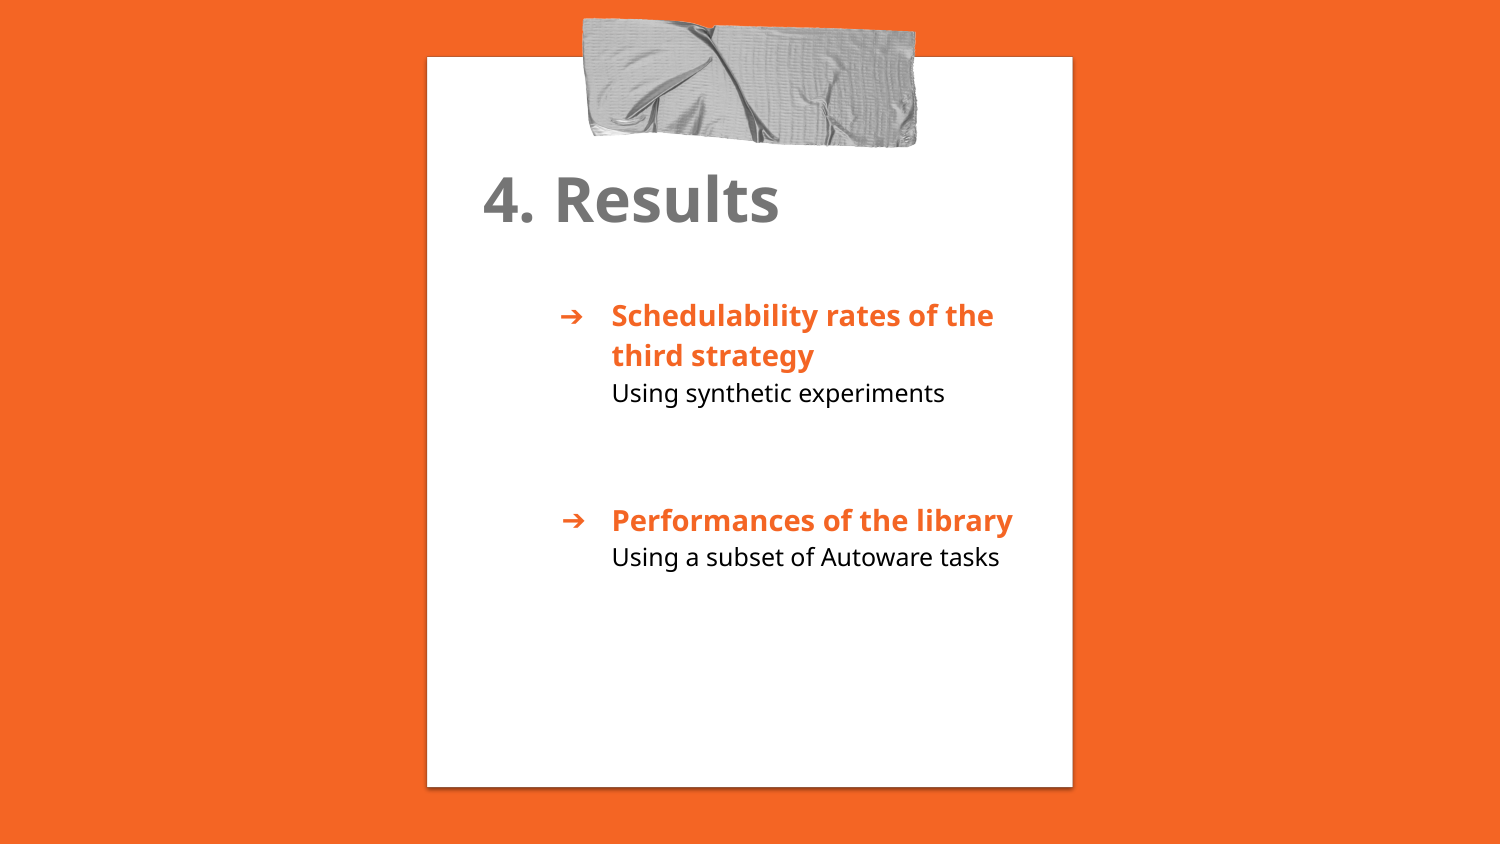

4. Results
# Schedulability rates of the third strategy Using synthetic experiments
Performances of the library
Using a subset of Autoware tasks